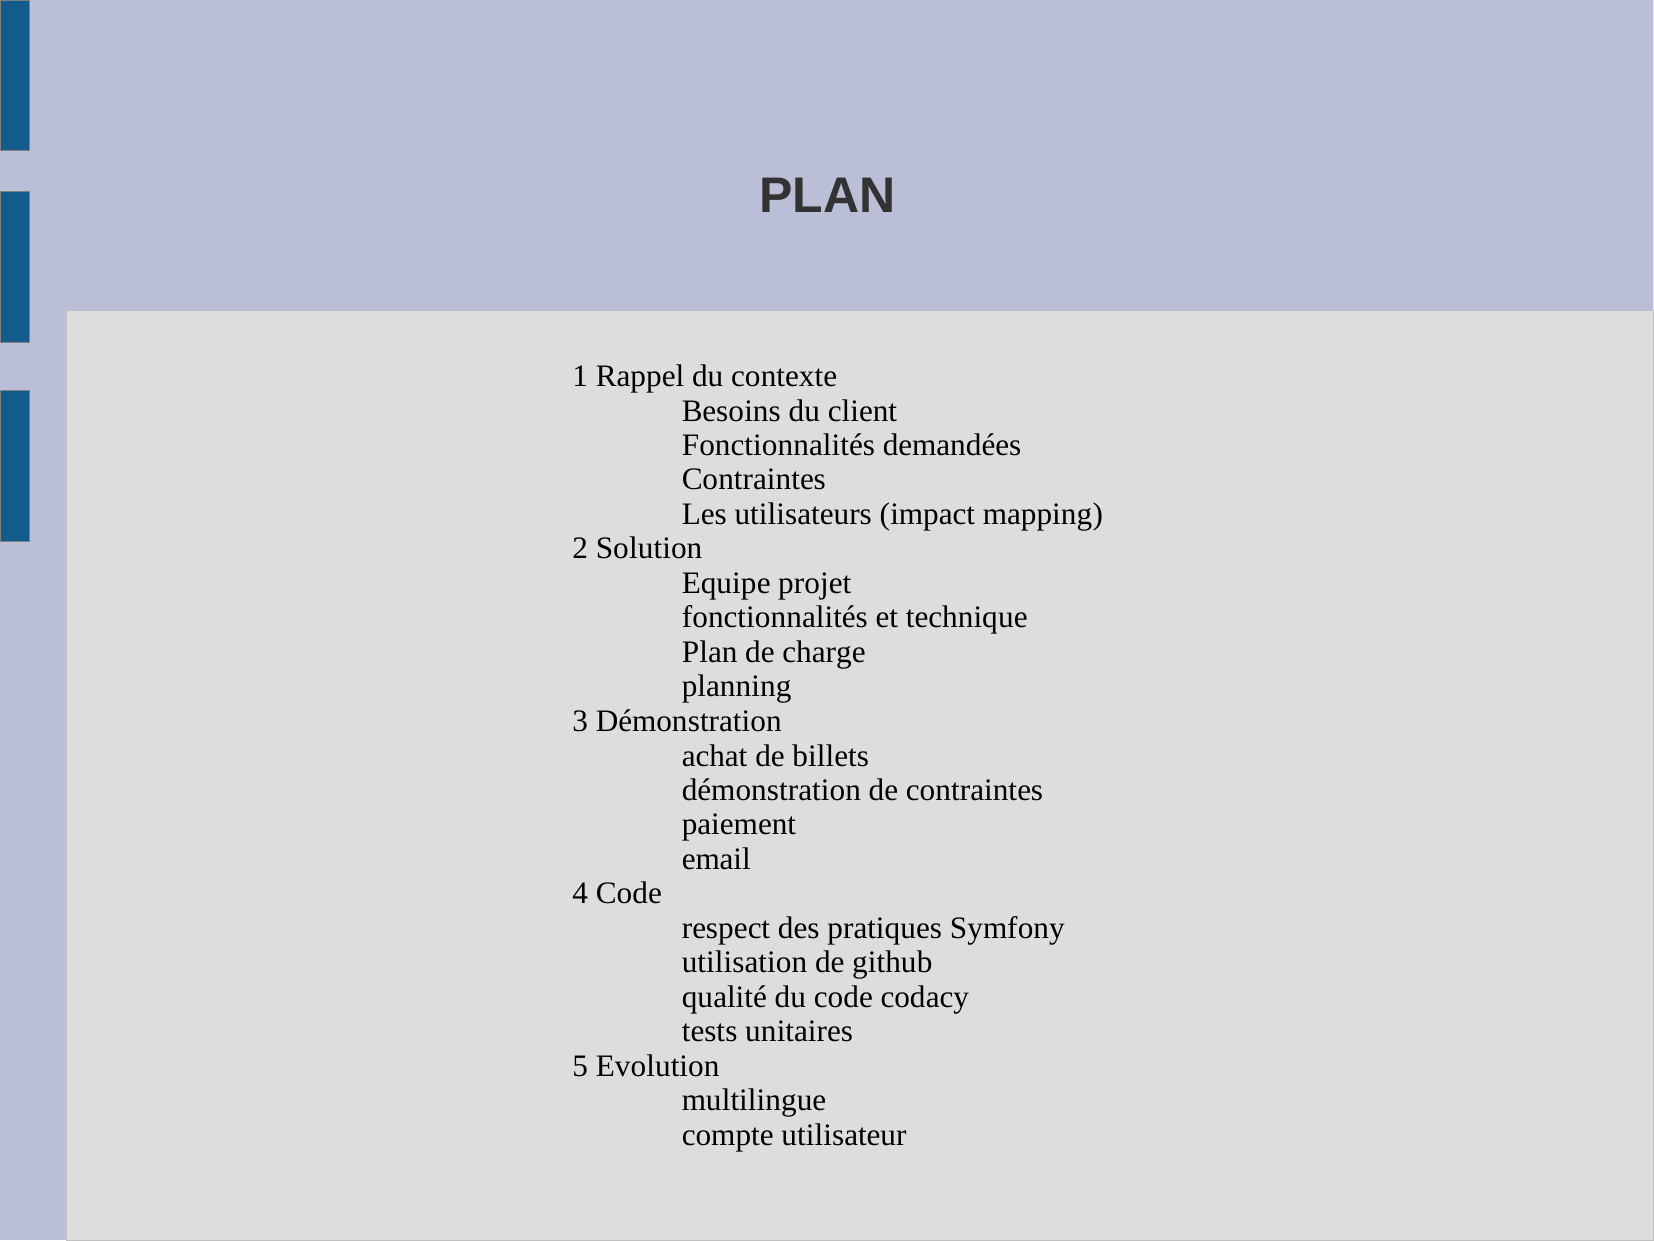

# PLAN
1 Rappel du contexte
	Besoins du client
	Fonctionnalités demandées
	Contraintes
	Les utilisateurs (impact mapping)
2 Solution
	Equipe projet
	fonctionnalités et technique
	Plan de charge
	planning
3 Démonstration
	achat de billets
	démonstration de contraintes
	paiement
	email
4 Code
	respect des pratiques Symfony
	utilisation de github
	qualité du code codacy
	tests unitaires
5 Evolution
	multilingue
	compte utilisateur